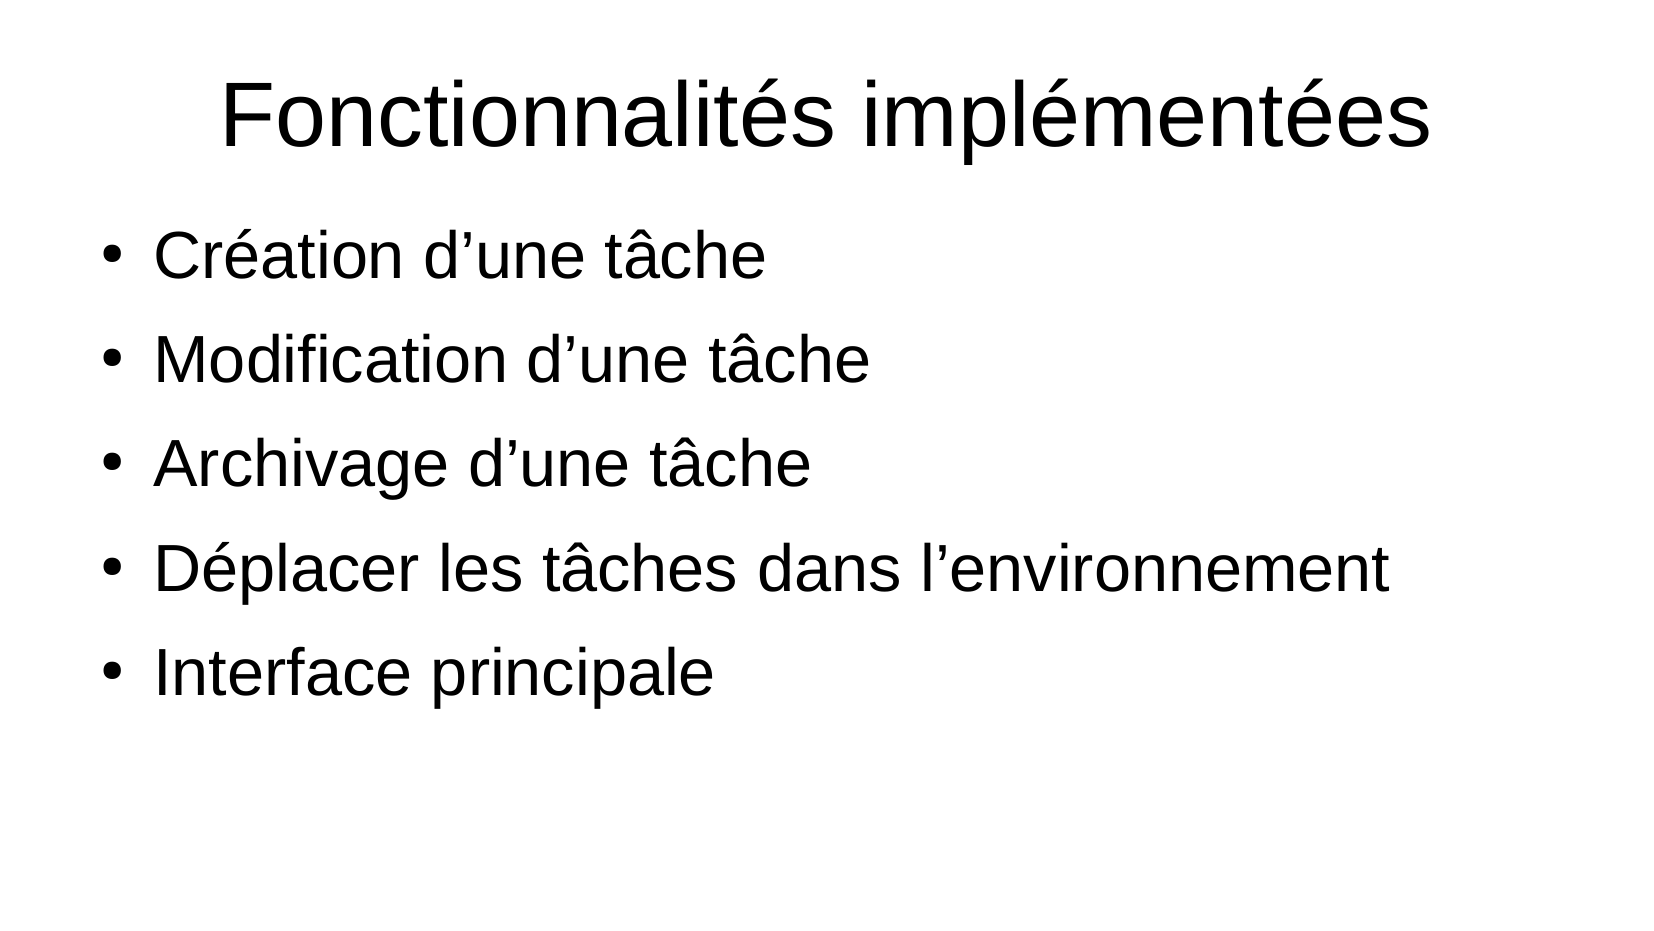

# Fonctionnalités implémentées
Création d’une tâche
Modification d’une tâche
Archivage d’une tâche
Déplacer les tâches dans l’environnement
Interface principale